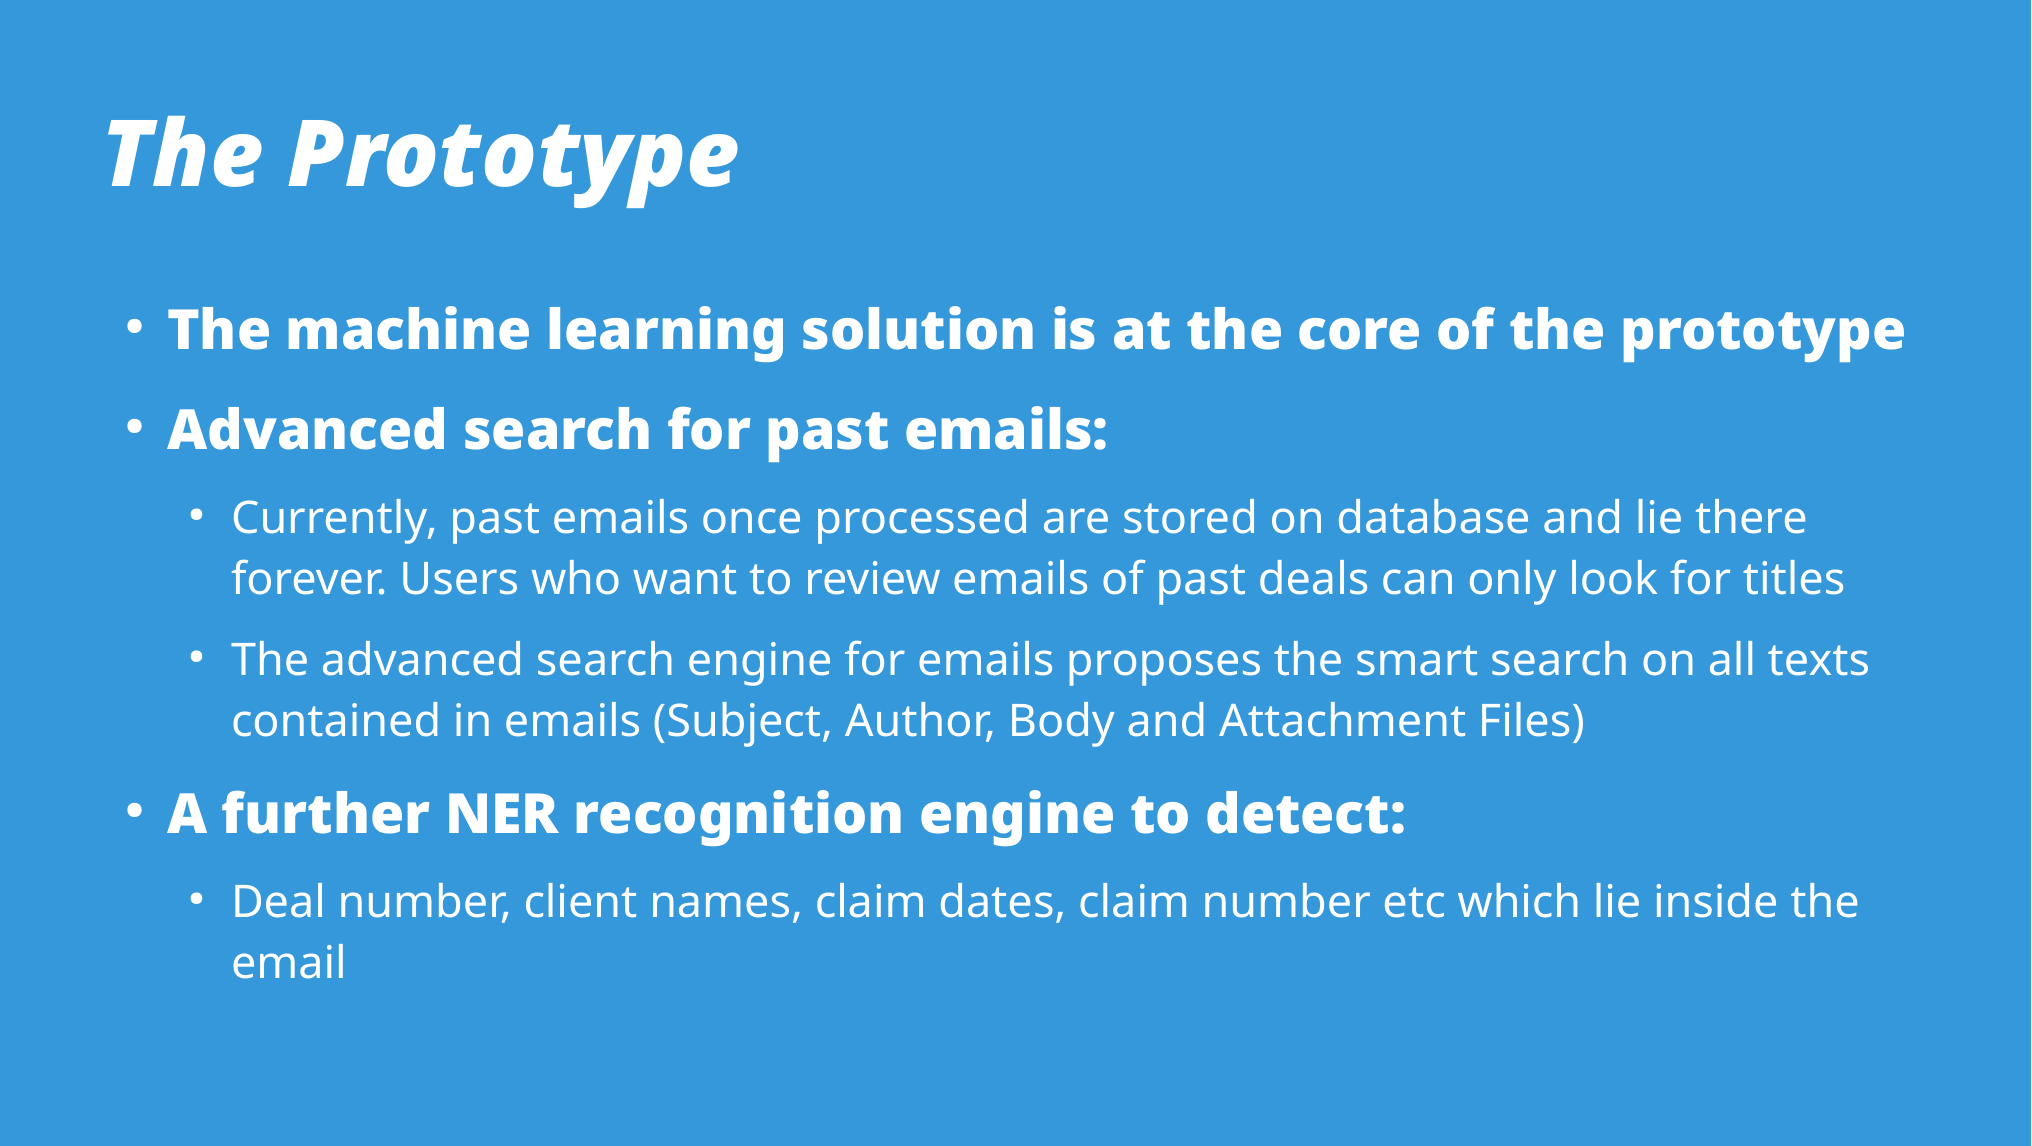

# The Prototype
The machine learning solution is at the core of the prototype
Advanced search for past emails:
Currently, past emails once processed are stored on database and lie there forever. Users who want to review emails of past deals can only look for titles
The advanced search engine for emails proposes the smart search on all texts contained in emails (Subject, Author, Body and Attachment Files)
A further NER recognition engine to detect:
Deal number, client names, claim dates, claim number etc which lie inside the email